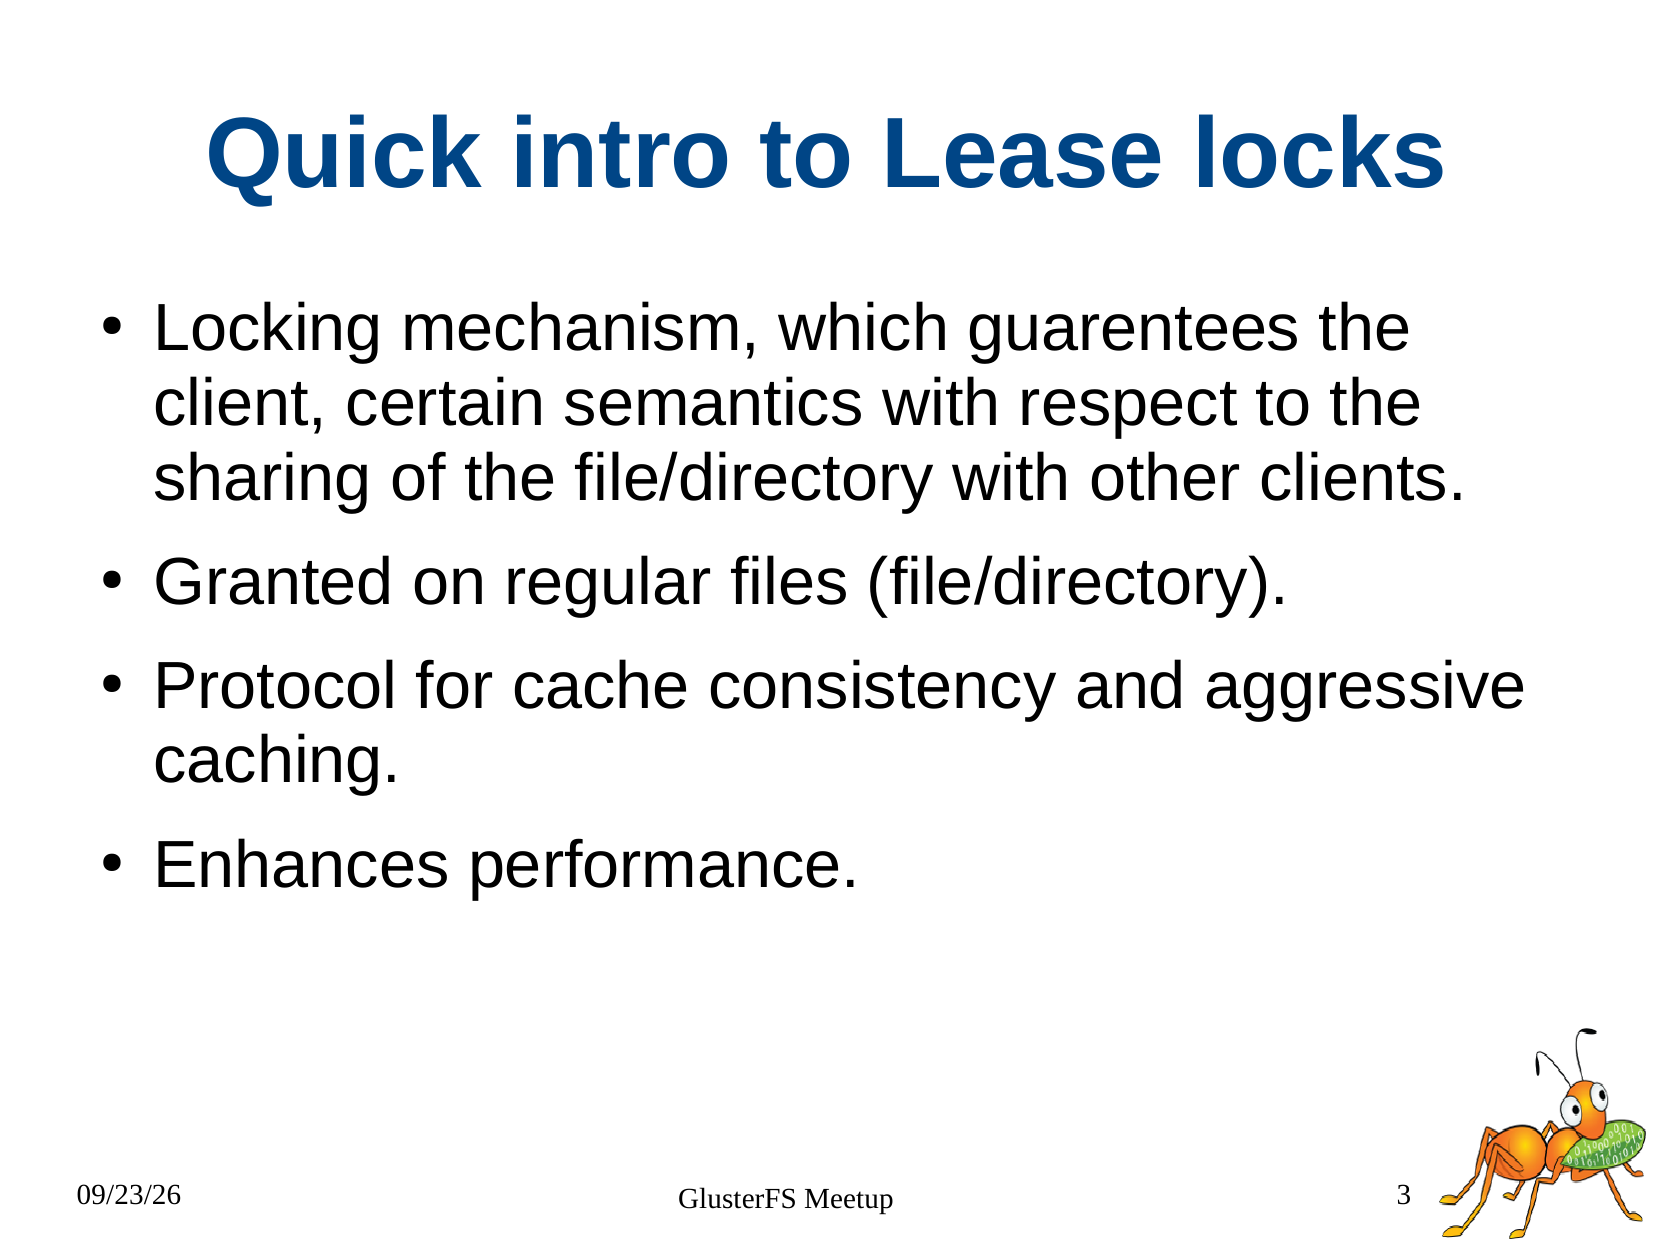

Quick intro to Lease locks
# Locking mechanism, which guarentees the client, certain semantics with respect to the sharing of the file/directory with other clients.
Granted on regular files (file/directory).
Protocol for cache consistency and aggressive caching.
Enhances performance.
3